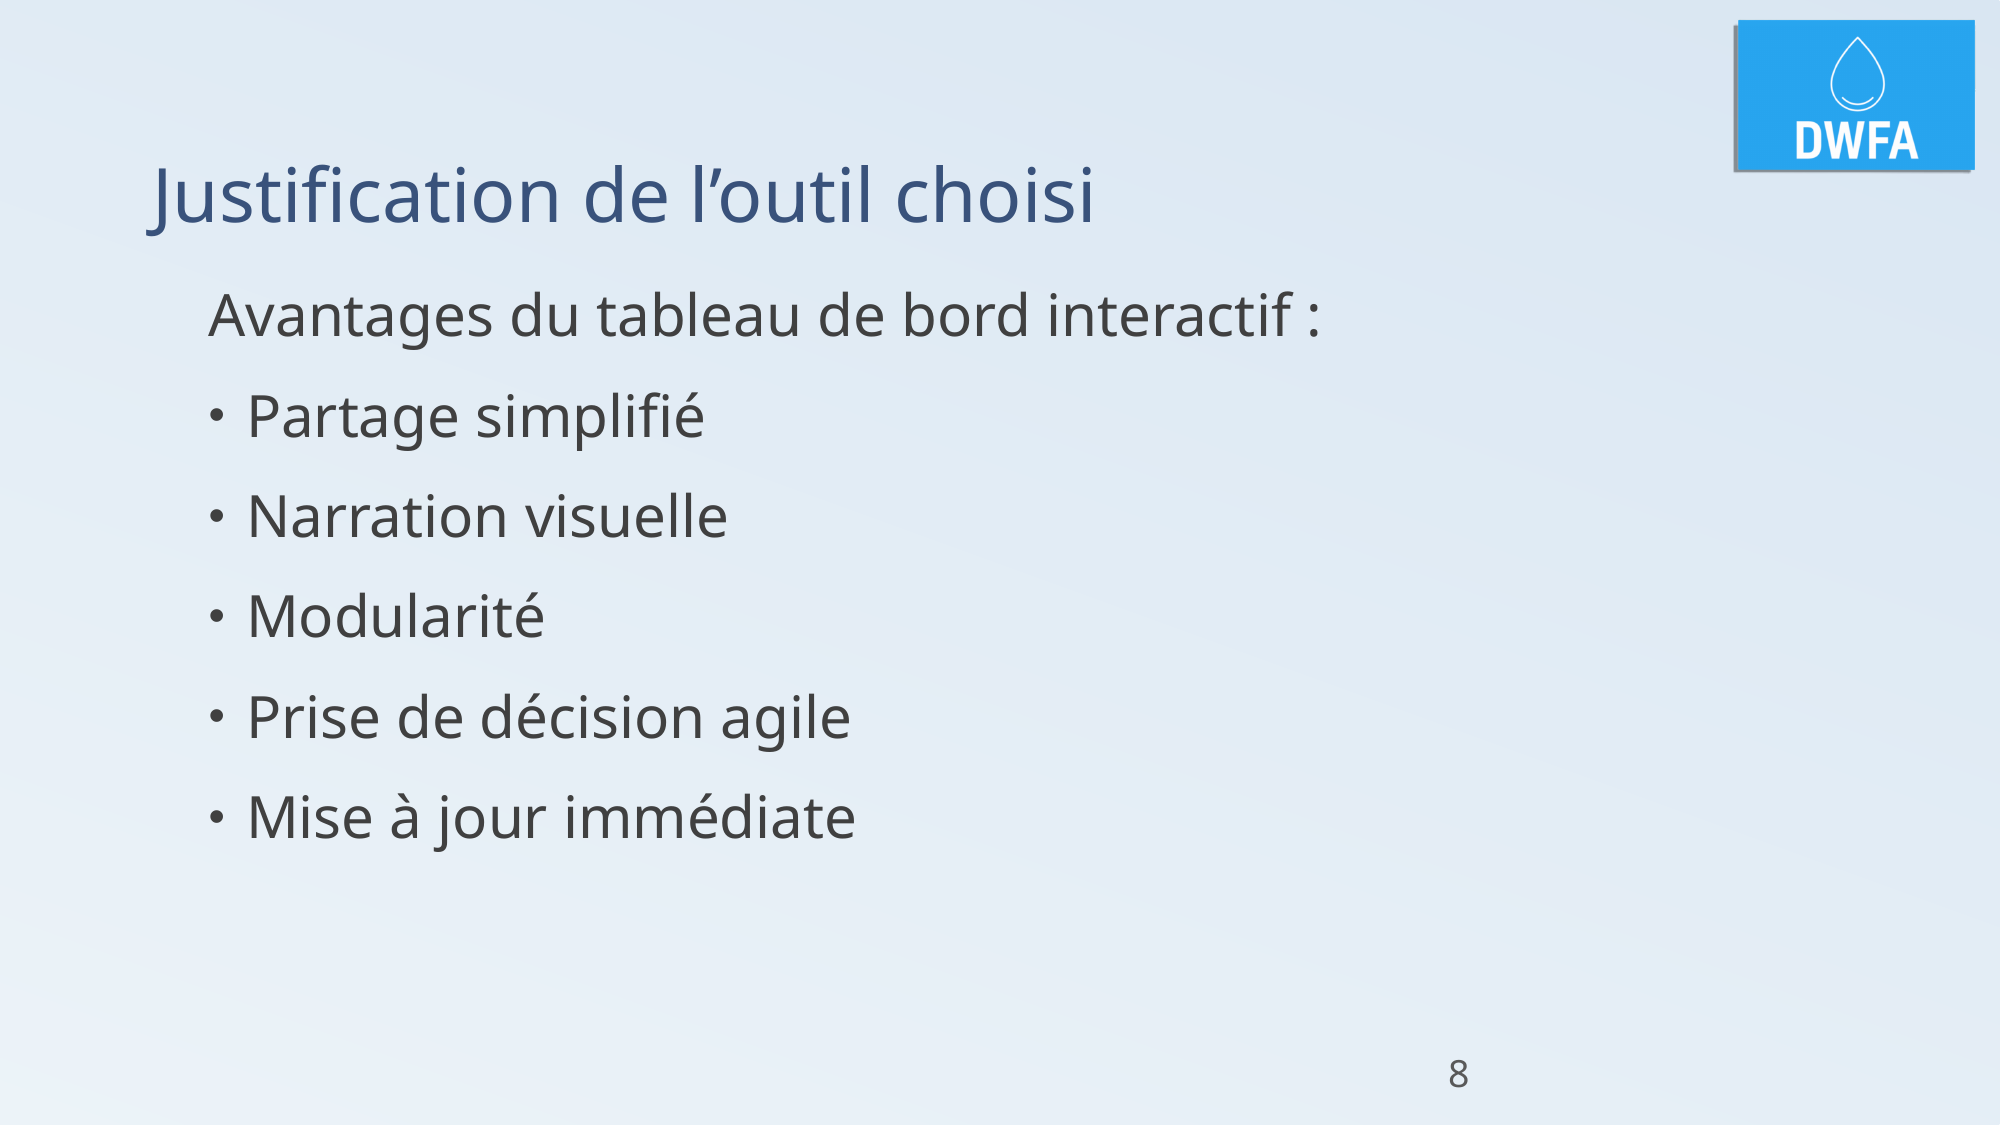

# Justification de l’outil choisi
Avantages du tableau de bord interactif :
Partage simplifié
Narration visuelle
Modularité
Prise de décision agile
Mise à jour immédiate